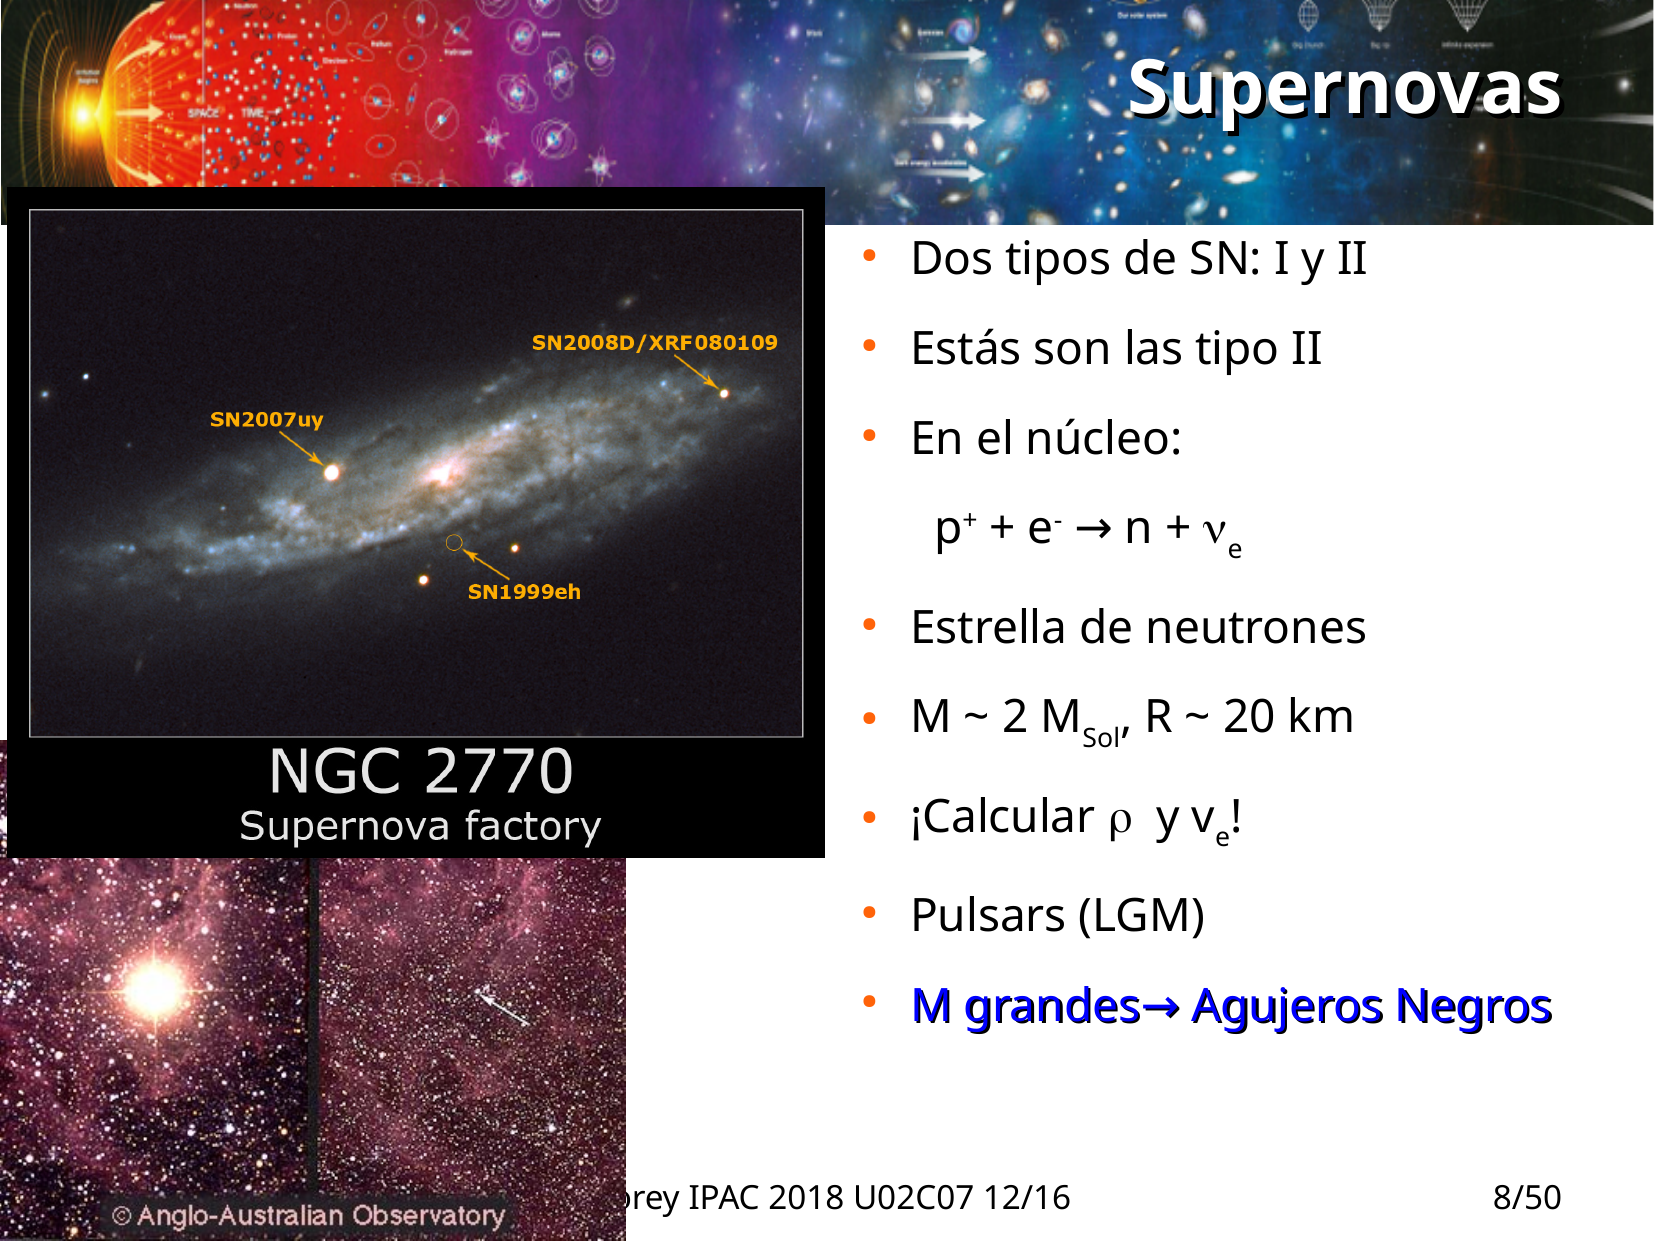

# Supernovas
Dos tipos de SN: I y II
Estás son las tipo II
En el núcleo:
 p+ + e- → n + ne
Estrella de neutrones
M ~ 2 MSol, R ~ 20 km
¡Calcular r y ve!
Pulsars (LGM)
M grandes→ Agujeros Negros
Oct 25, 2018
Asorey IPAC 2018 U02C07 12/16
8